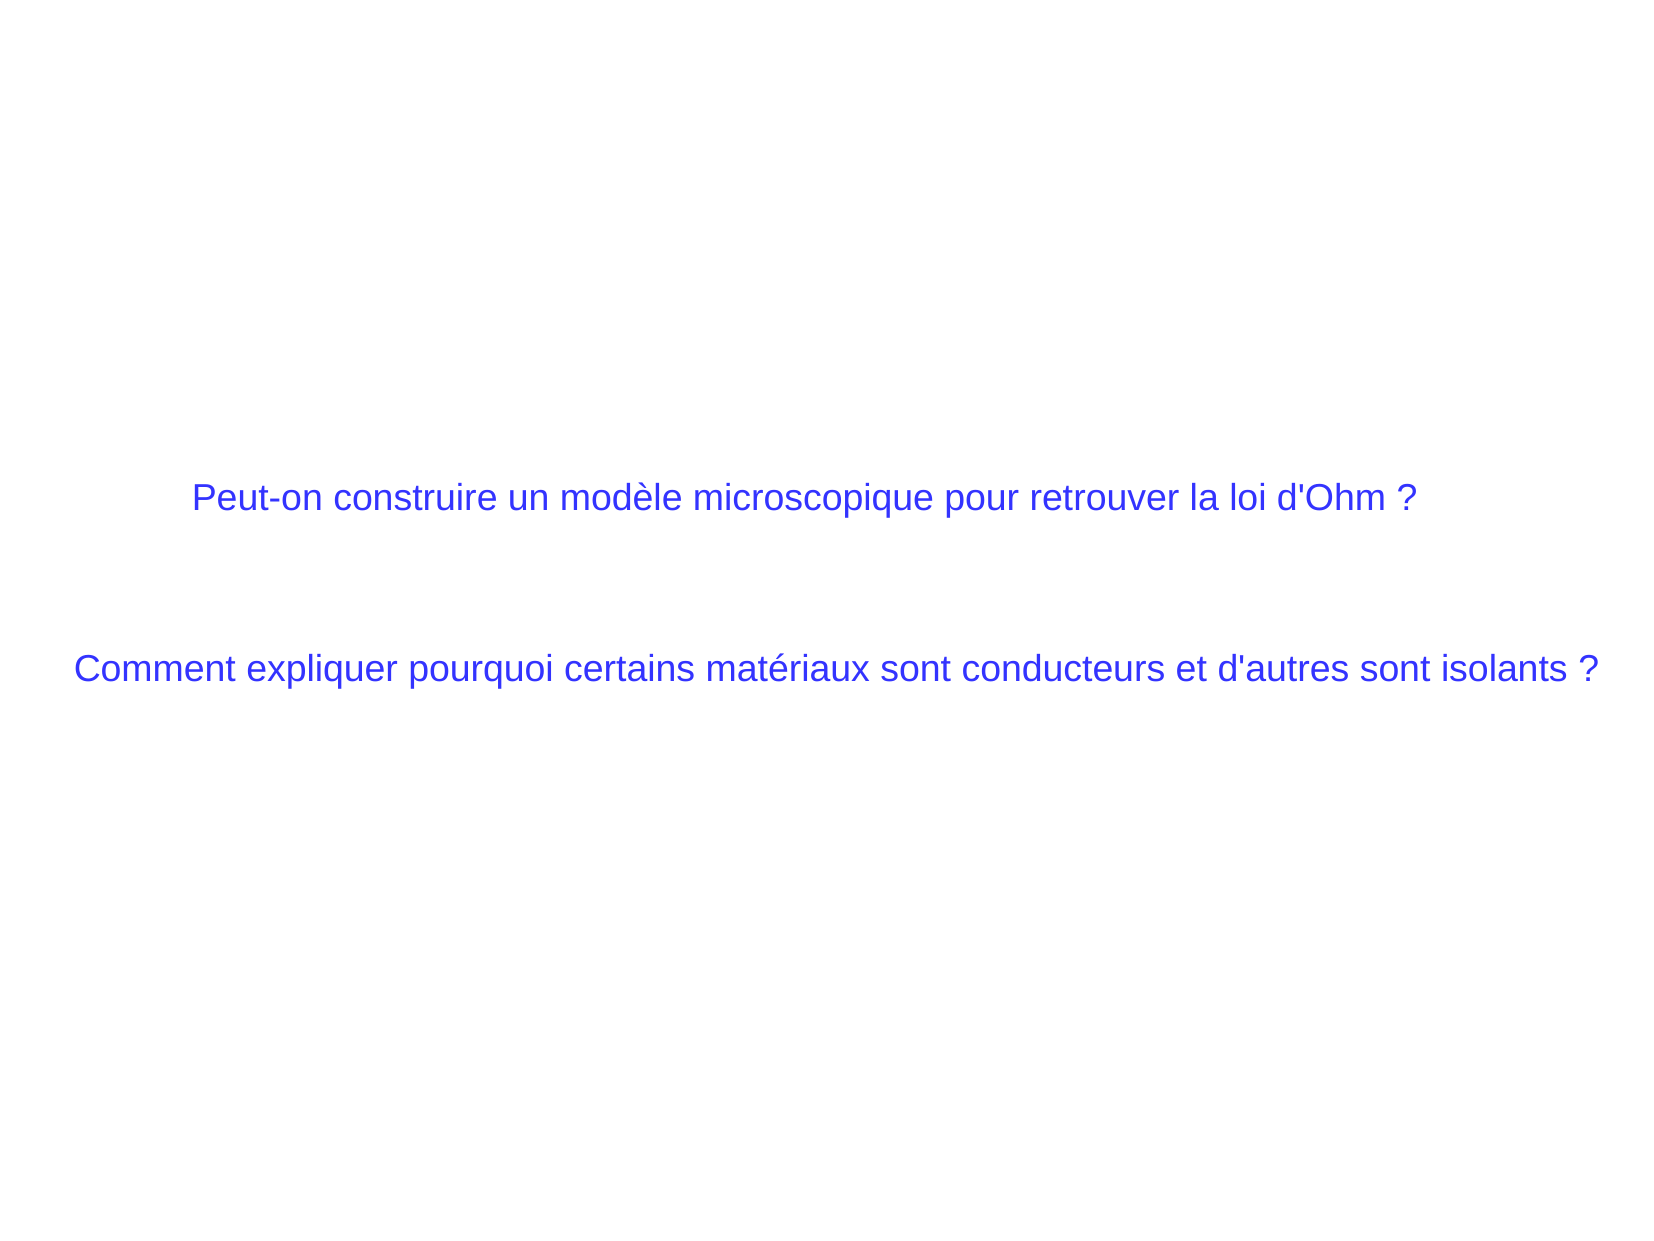

Peut-on construire un modèle microscopique pour retrouver la loi d'Ohm ?
Comment expliquer pourquoi certains matériaux sont conducteurs et d'autres sont isolants ?